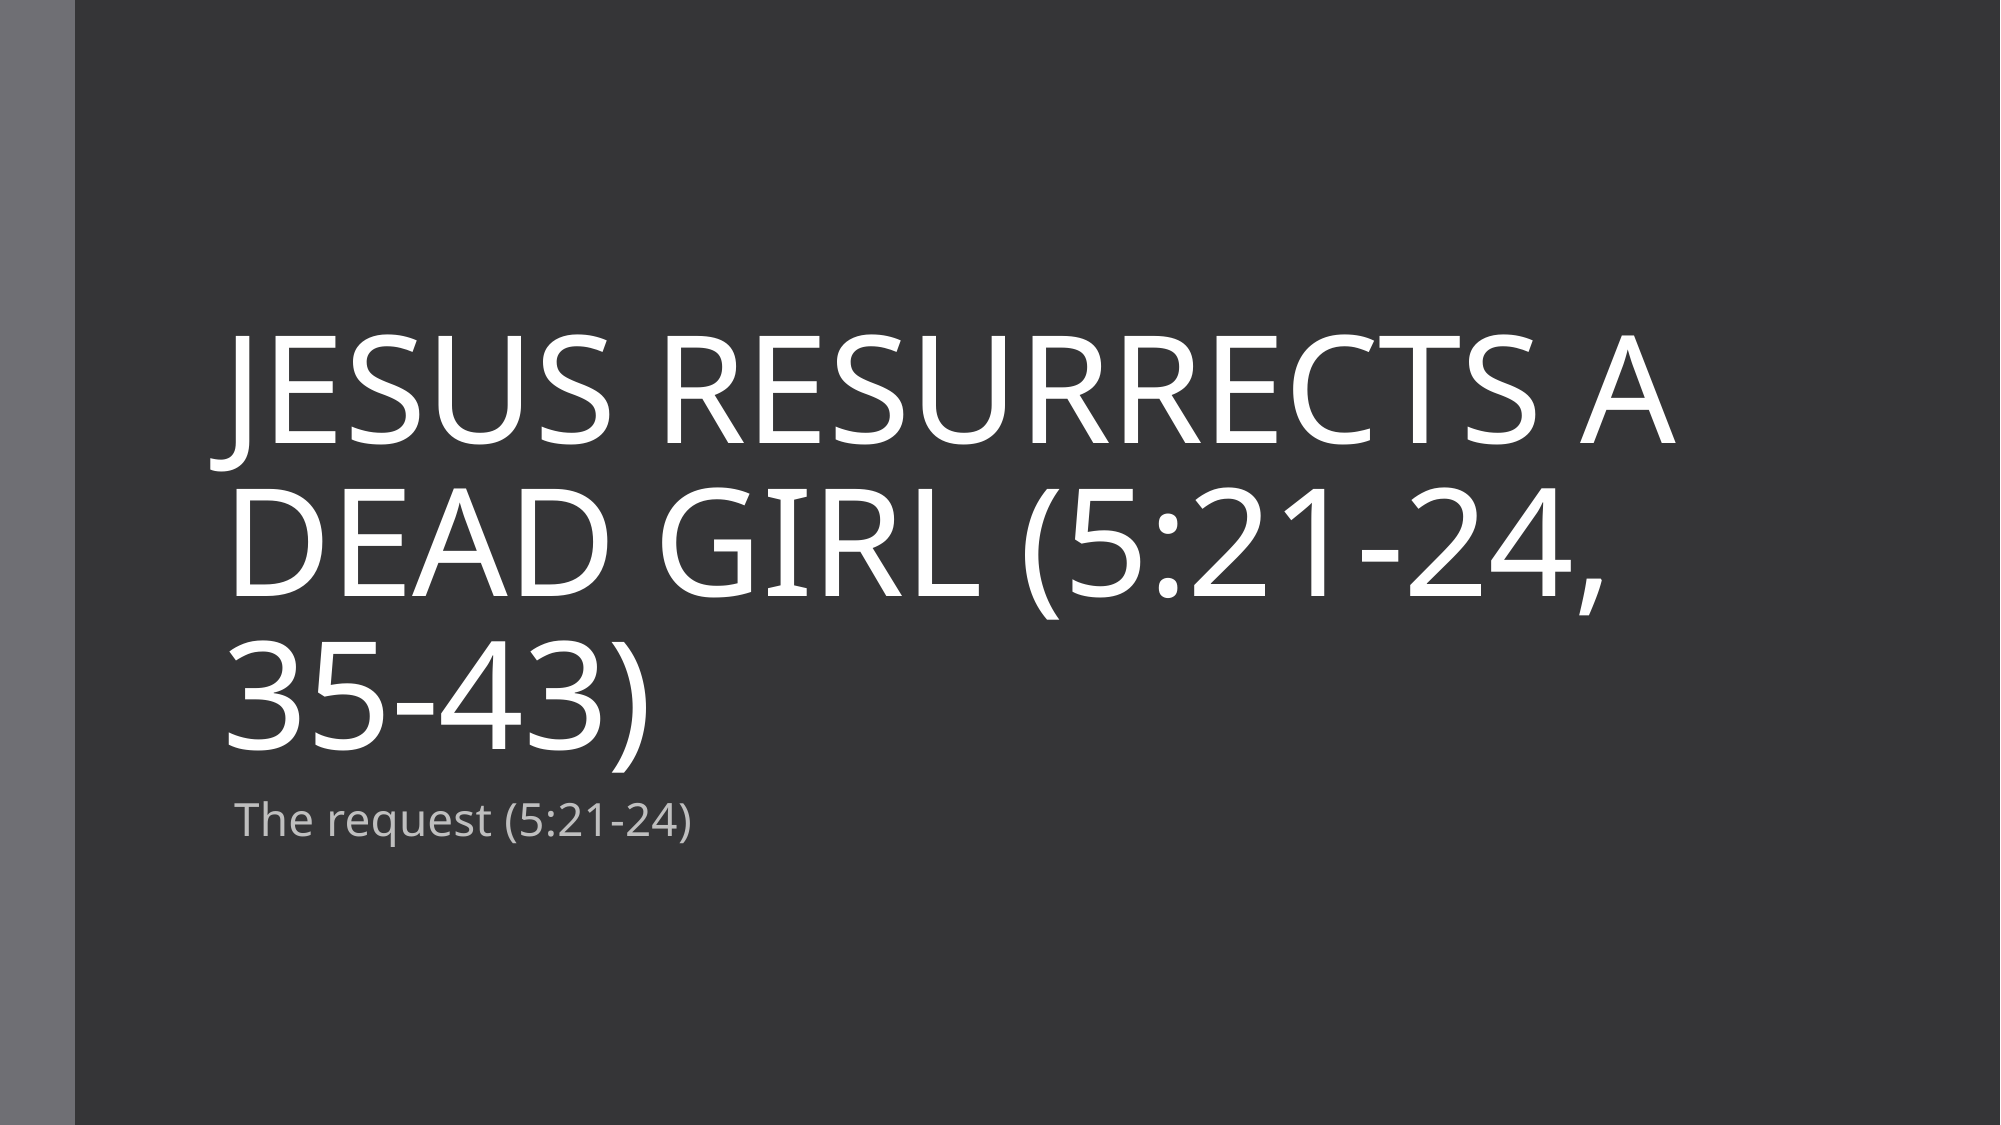

# JESUS RESURRECTS A DEAD GIRL (5:21-24, 35-43)
 The request (5:21-24)